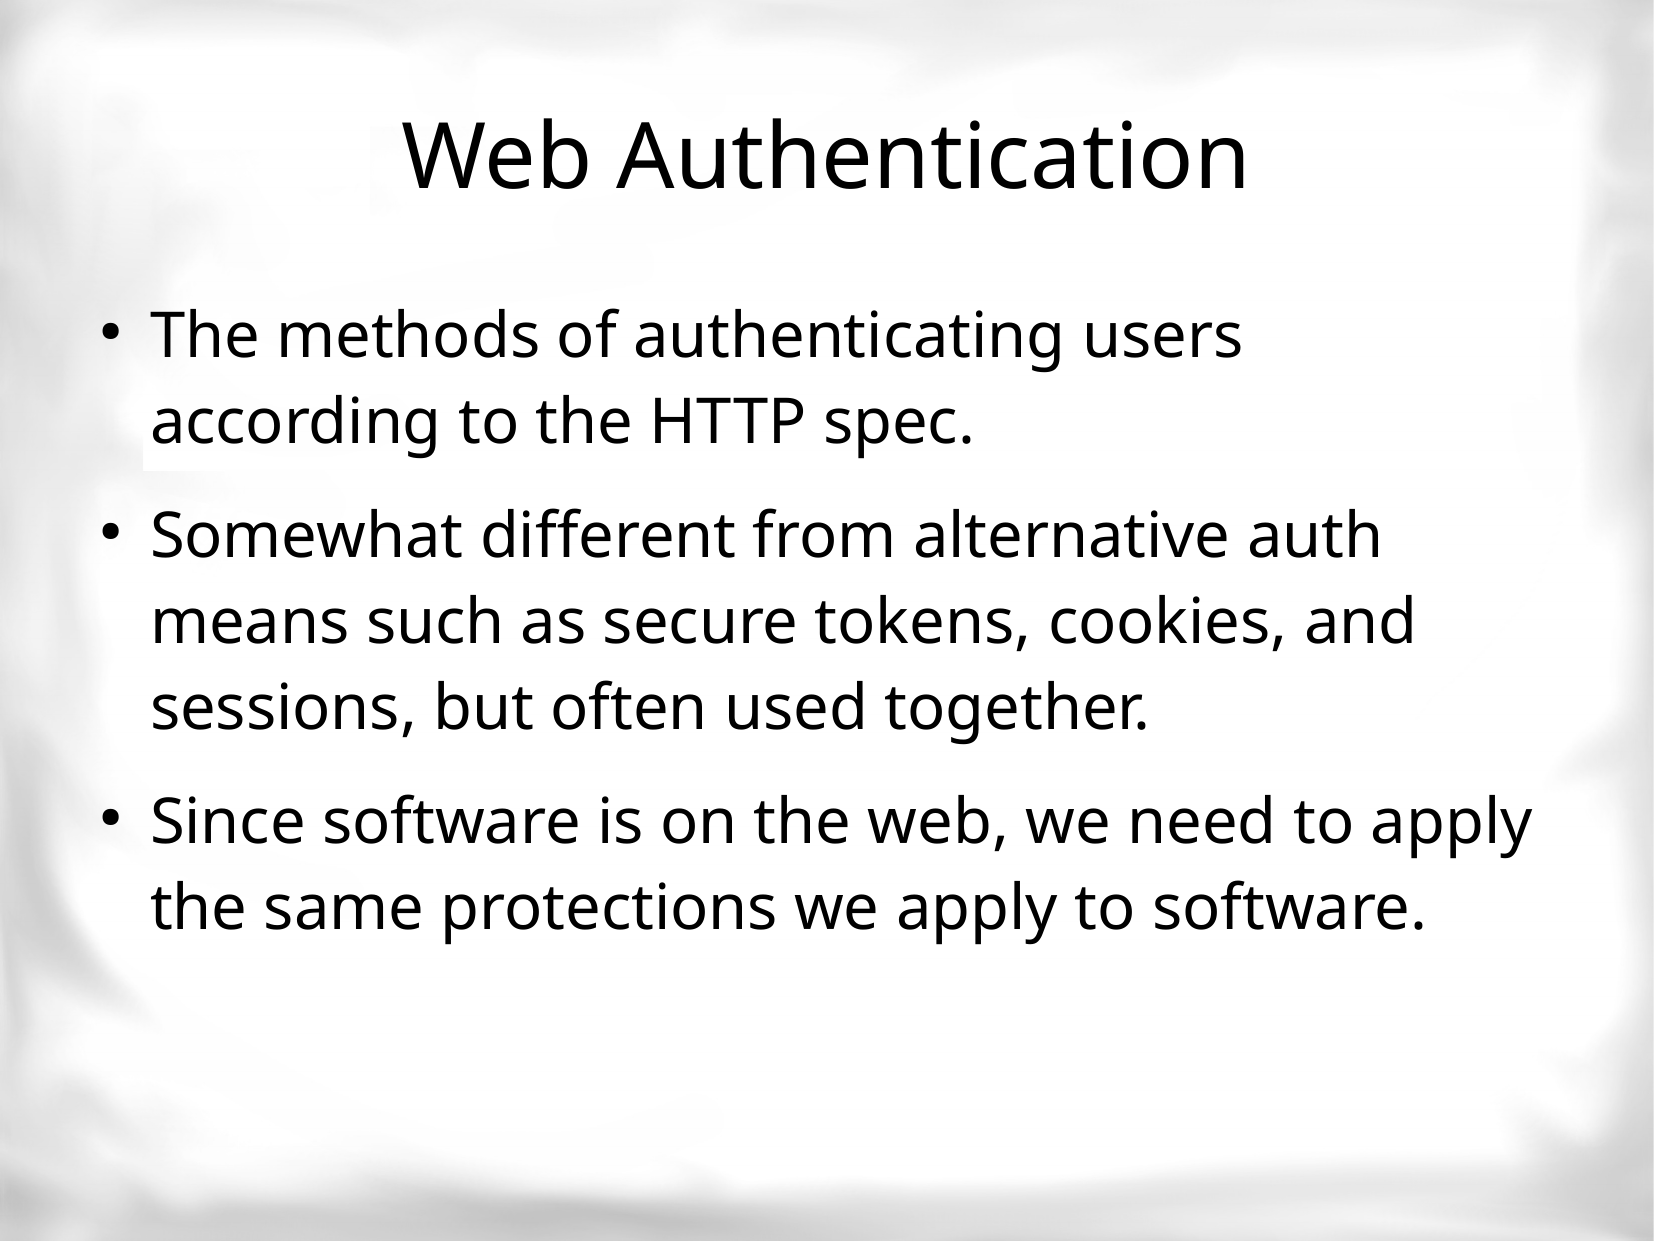

# Web Authentication
The methods of authenticating users according to the HTTP spec.
Somewhat different from alternative auth means such as secure tokens, cookies, and sessions, but often used together.
Since software is on the web, we need to apply the same protections we apply to software.